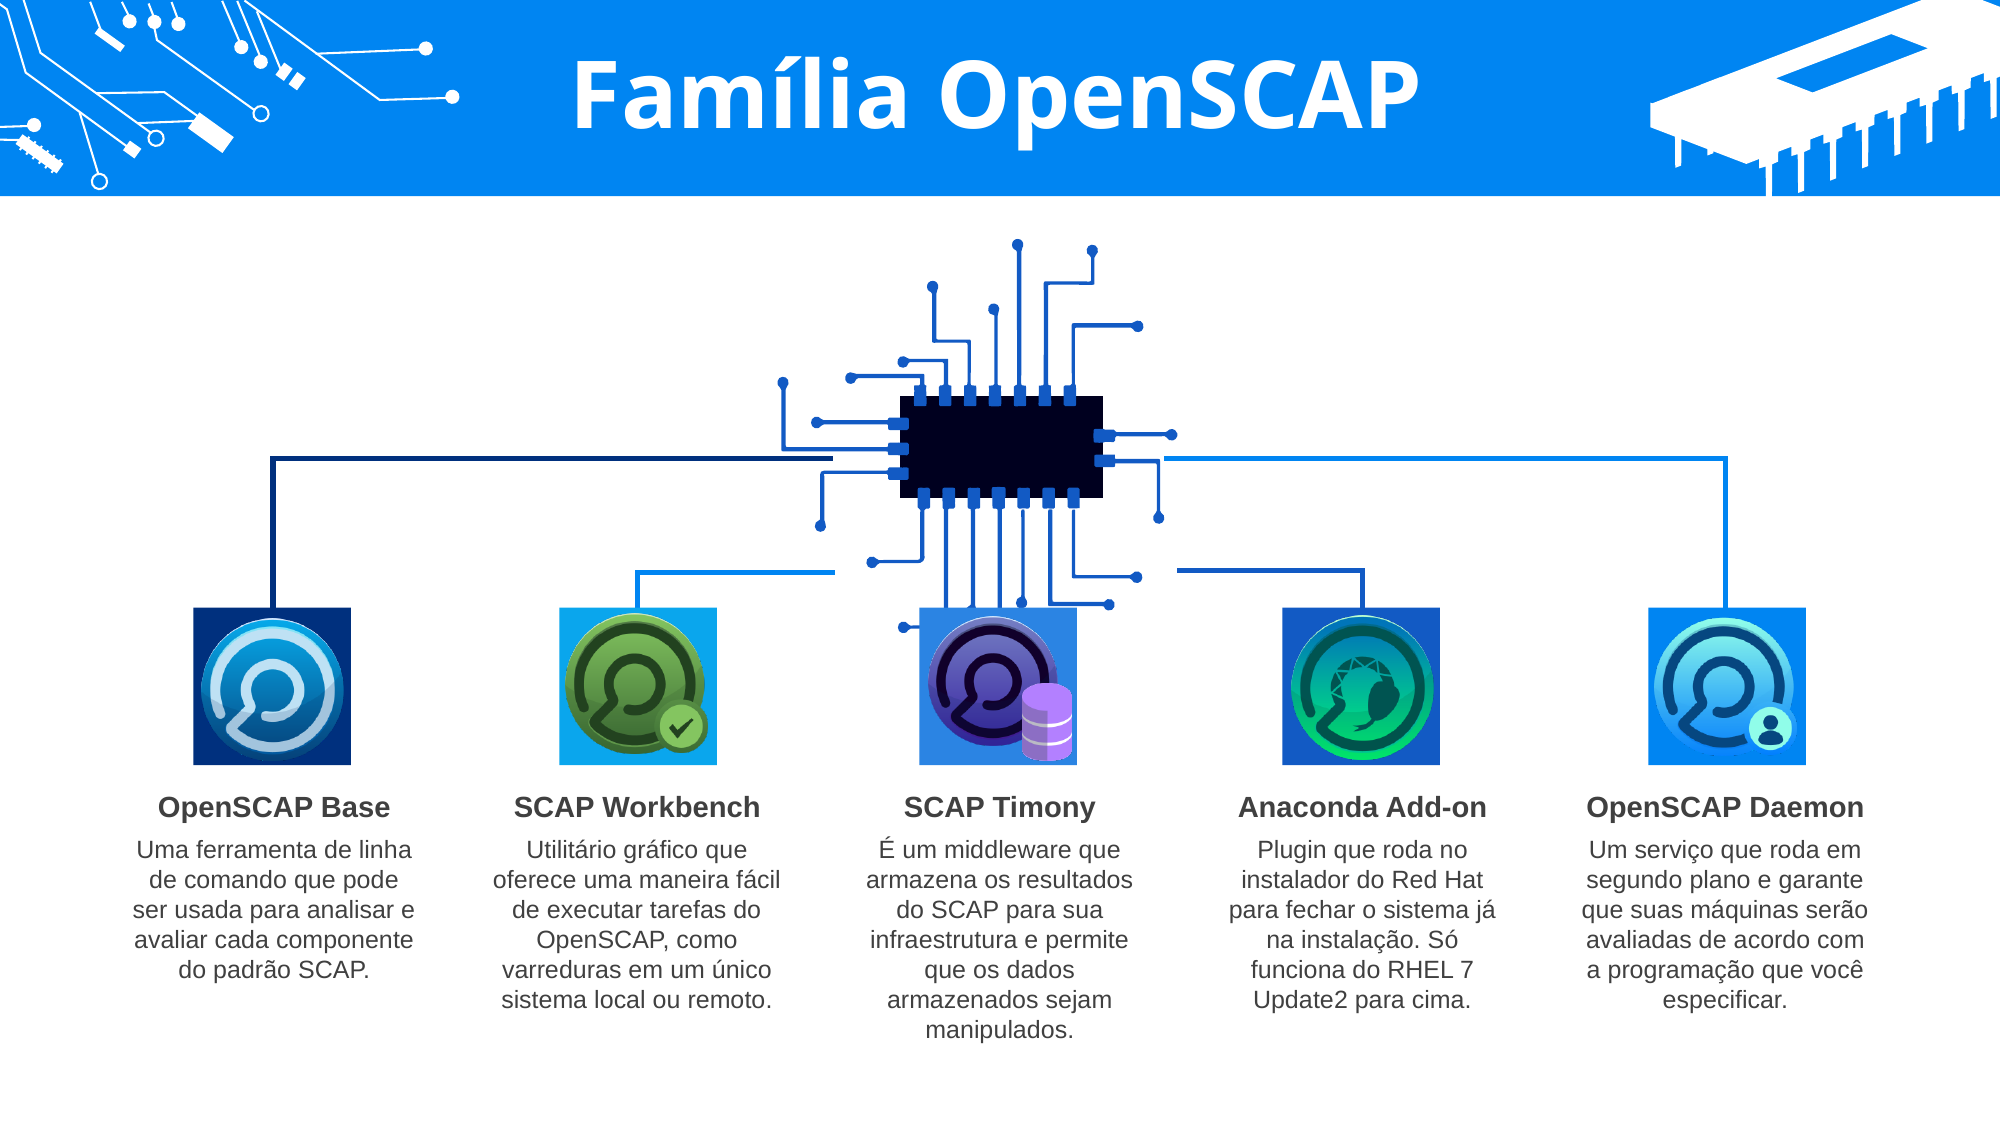

# Família OpenSCAP
OpenSCAP Base
Uma ferramenta de linha de comando que pode ser usada para analisar e avaliar cada componente do padrão SCAP.
SCAP Workbench
Utilitário gráfico que oferece uma maneira fácil de executar tarefas do OpenSCAP, como varreduras em um único sistema local ou remoto.
SCAP Timony
É um middleware que armazena os resultados do SCAP para sua infraestrutura e permite que os dados armazenados sejam manipulados.
Anaconda Add-on
Plugin que roda no instalador do Red Hat para fechar o sistema já na instalação. Só funciona do RHEL 7 Update2 para cima.
OpenSCAP Daemon
Um serviço que roda em segundo plano e garante que suas máquinas serão avaliadas de acordo com a programação que você especificar.